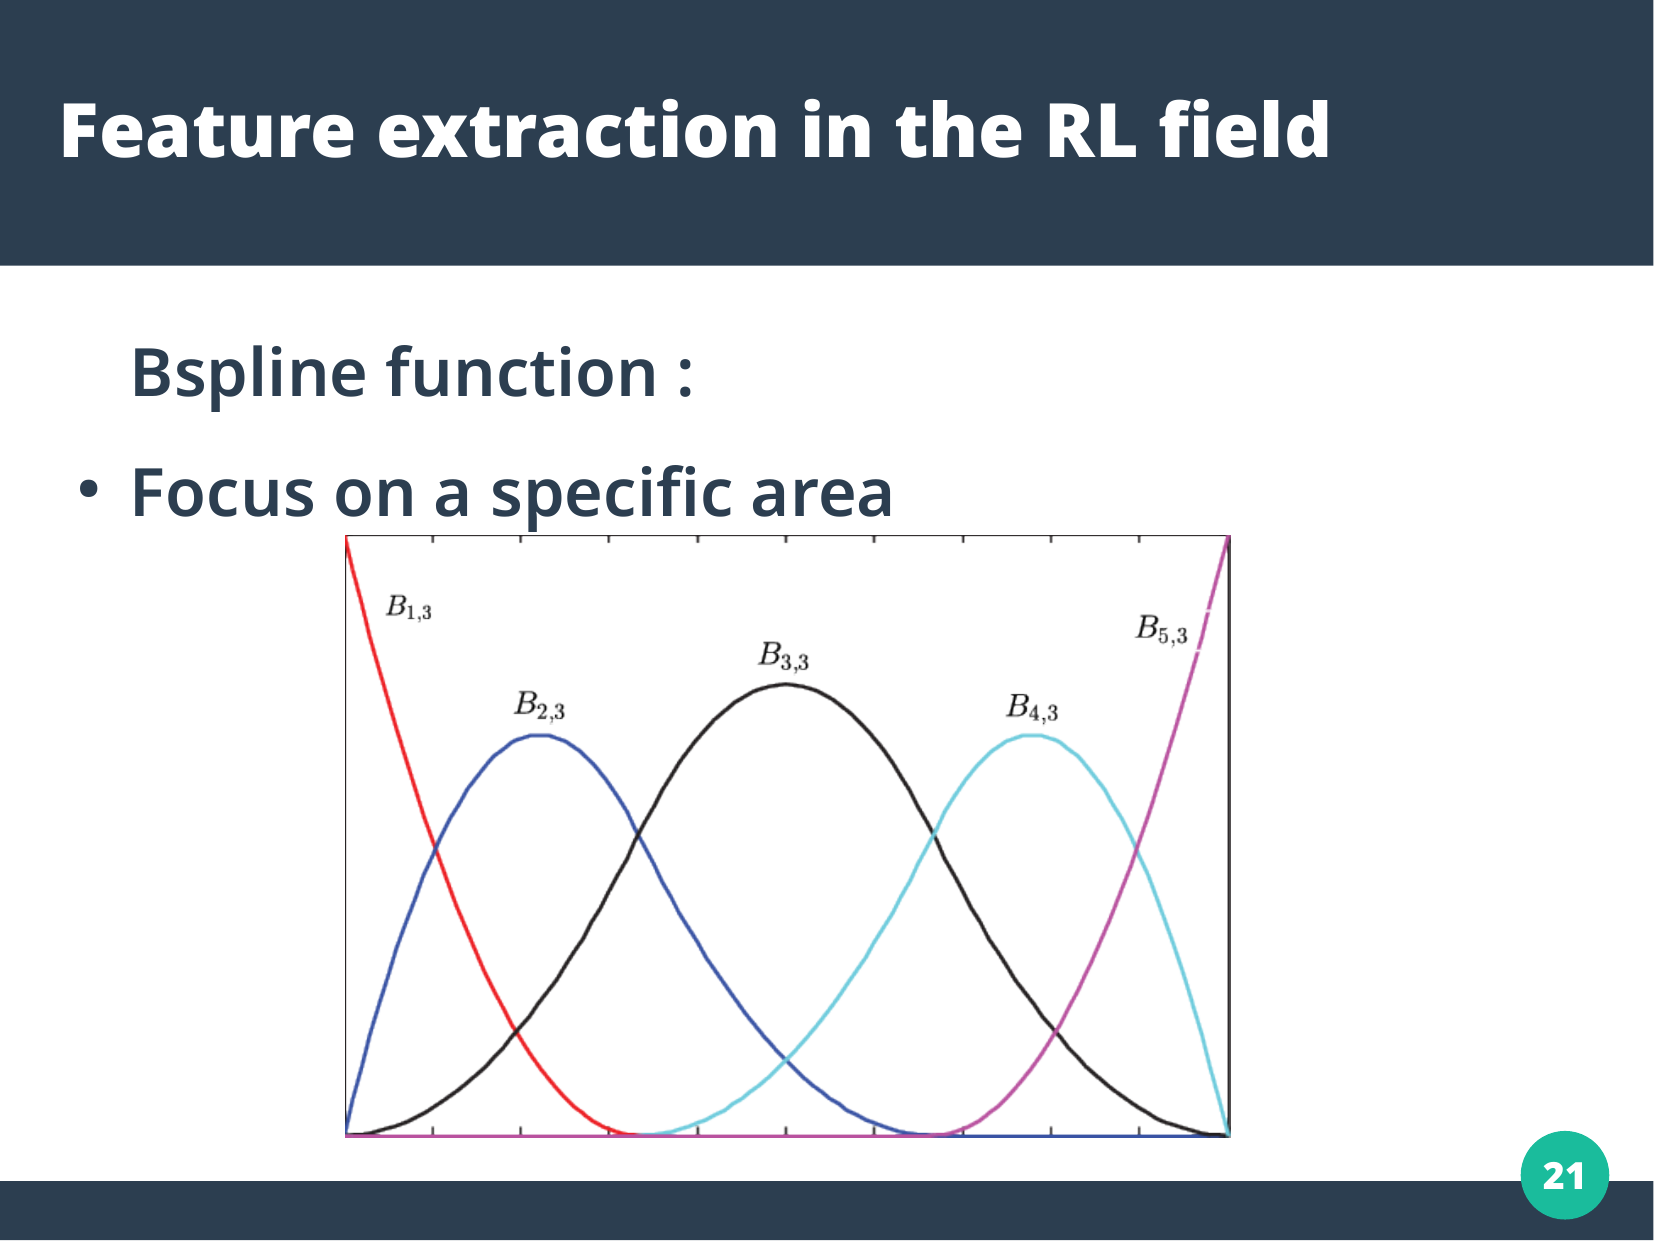

# Feature extraction in the RL field
Bspline function :
Focus on a specific area
21